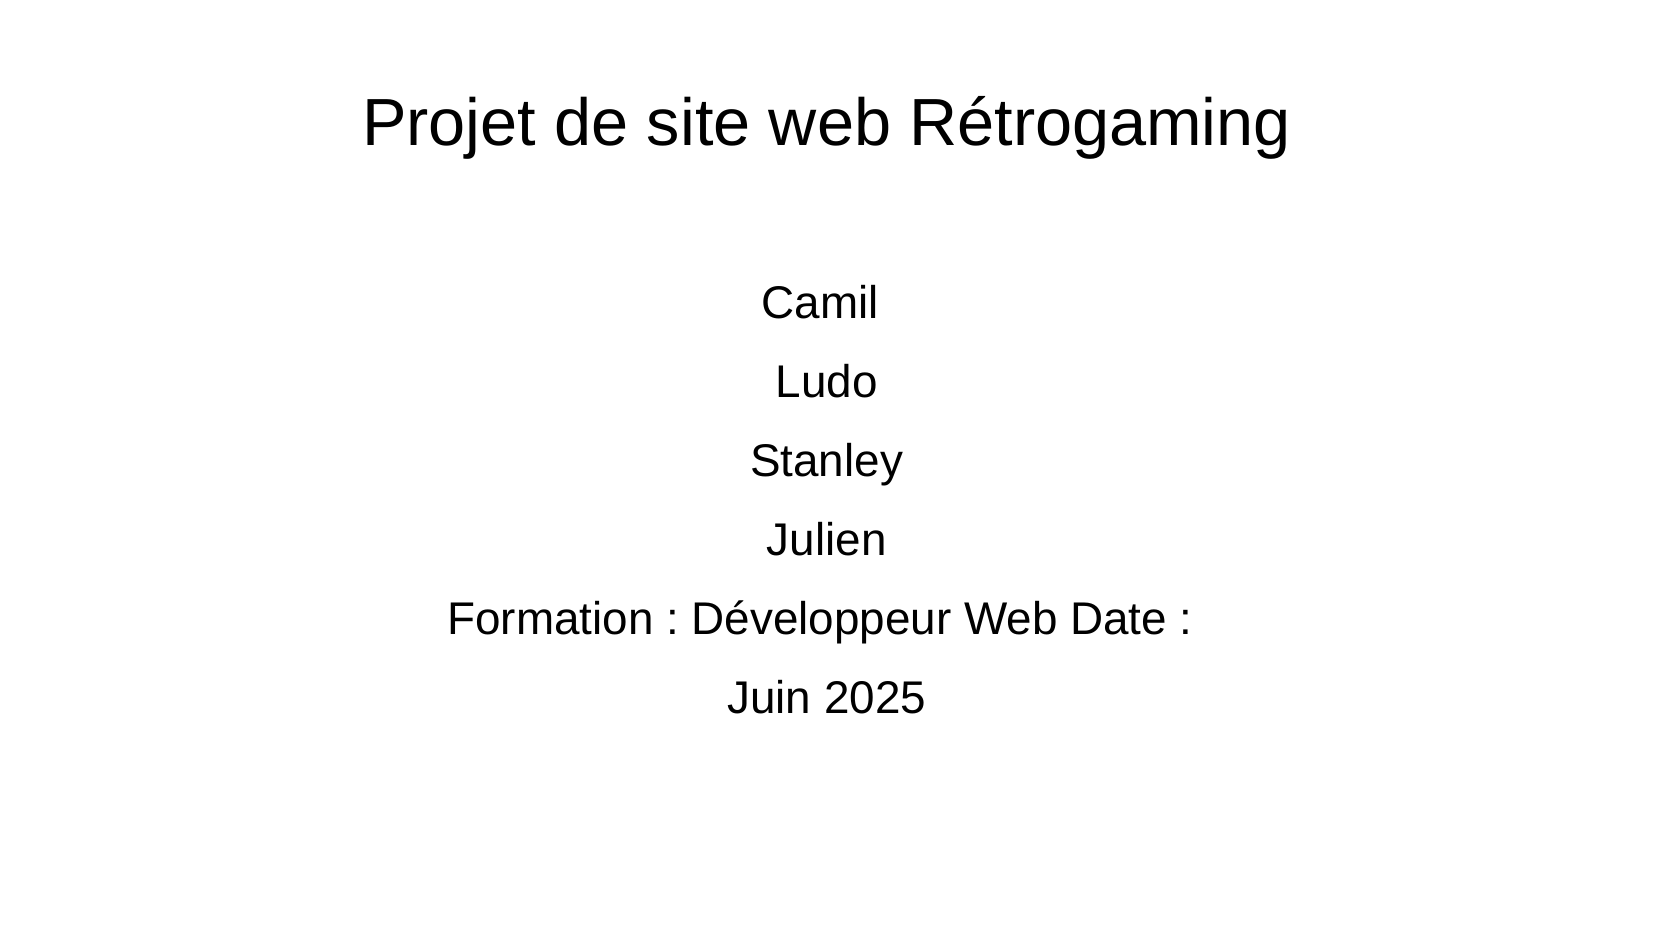

# Projet de site web Rétrogaming
Camil
Ludo
Stanley
Julien
Formation : Développeur Web Date :
Juin 2025